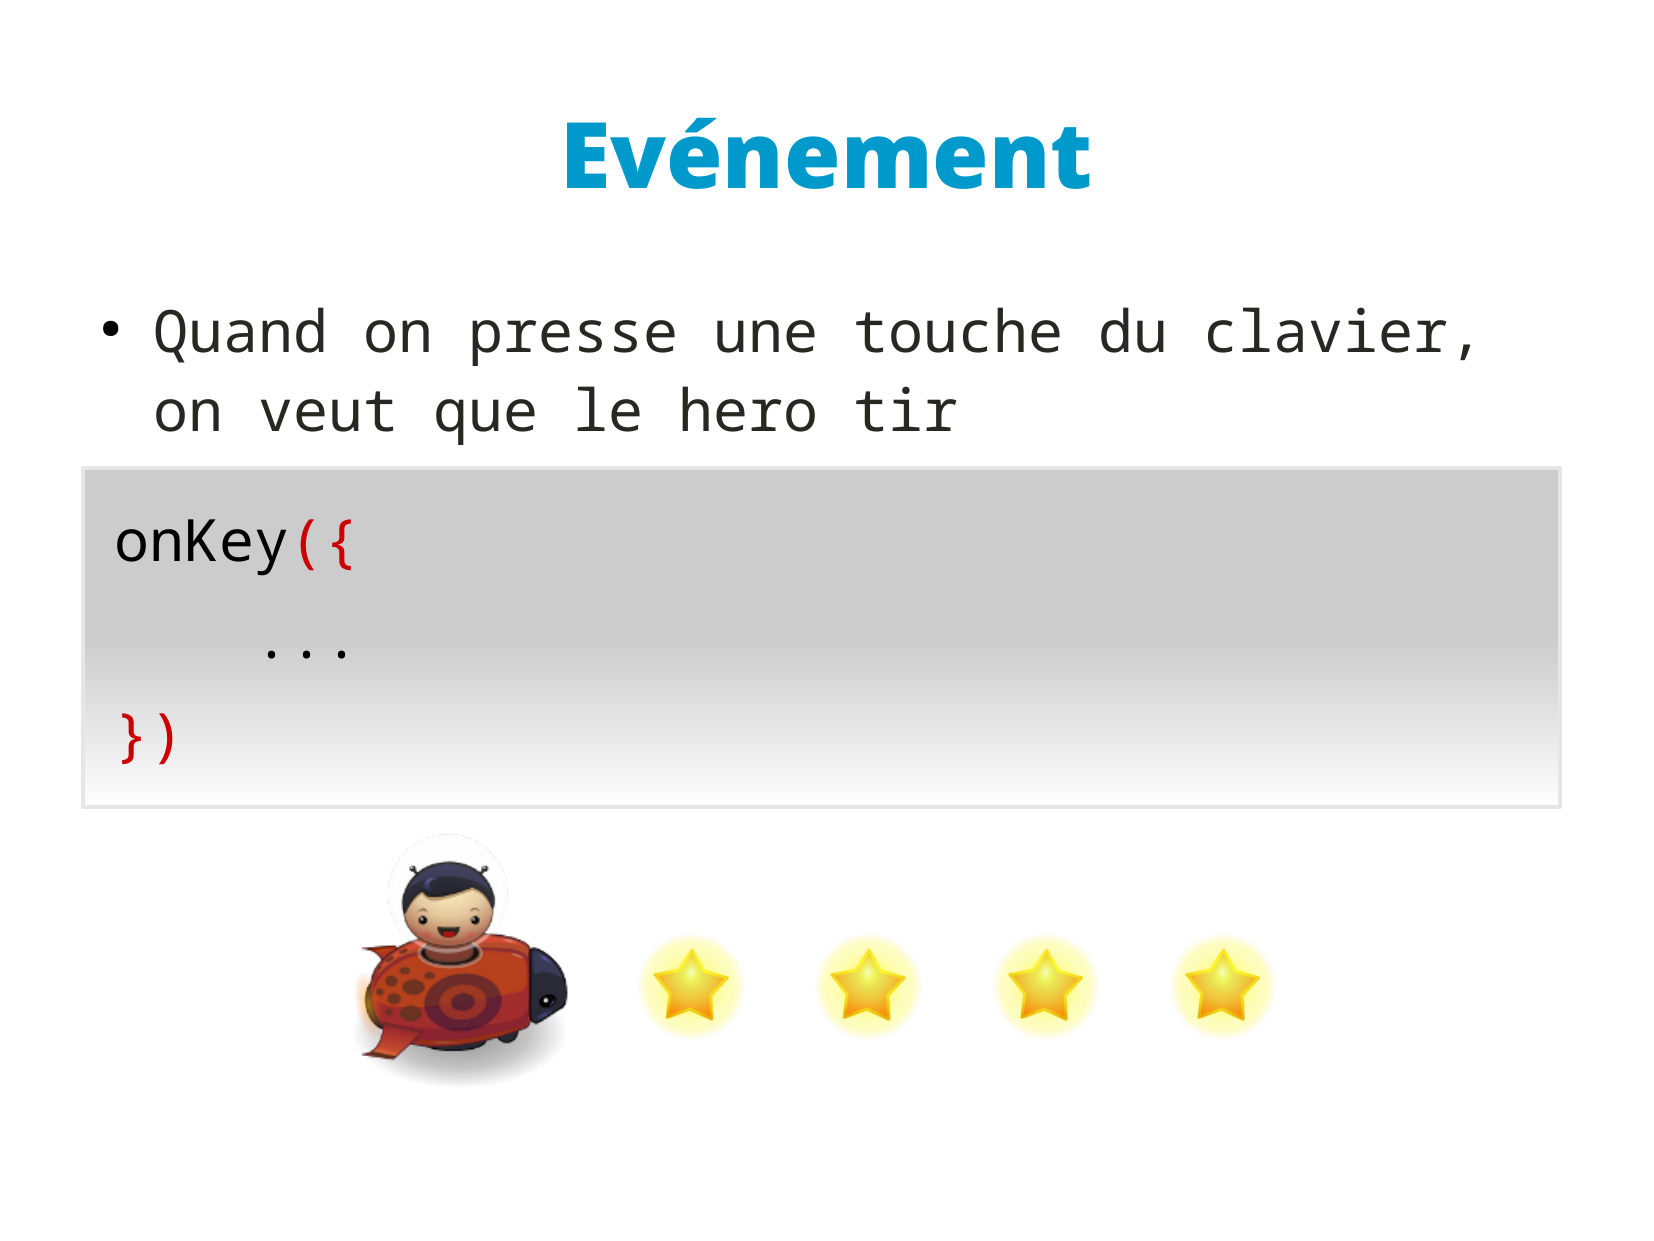

# Evénement
Quand on presse une touche du clavier, on veut que le hero tir
onKey({
 ...
})